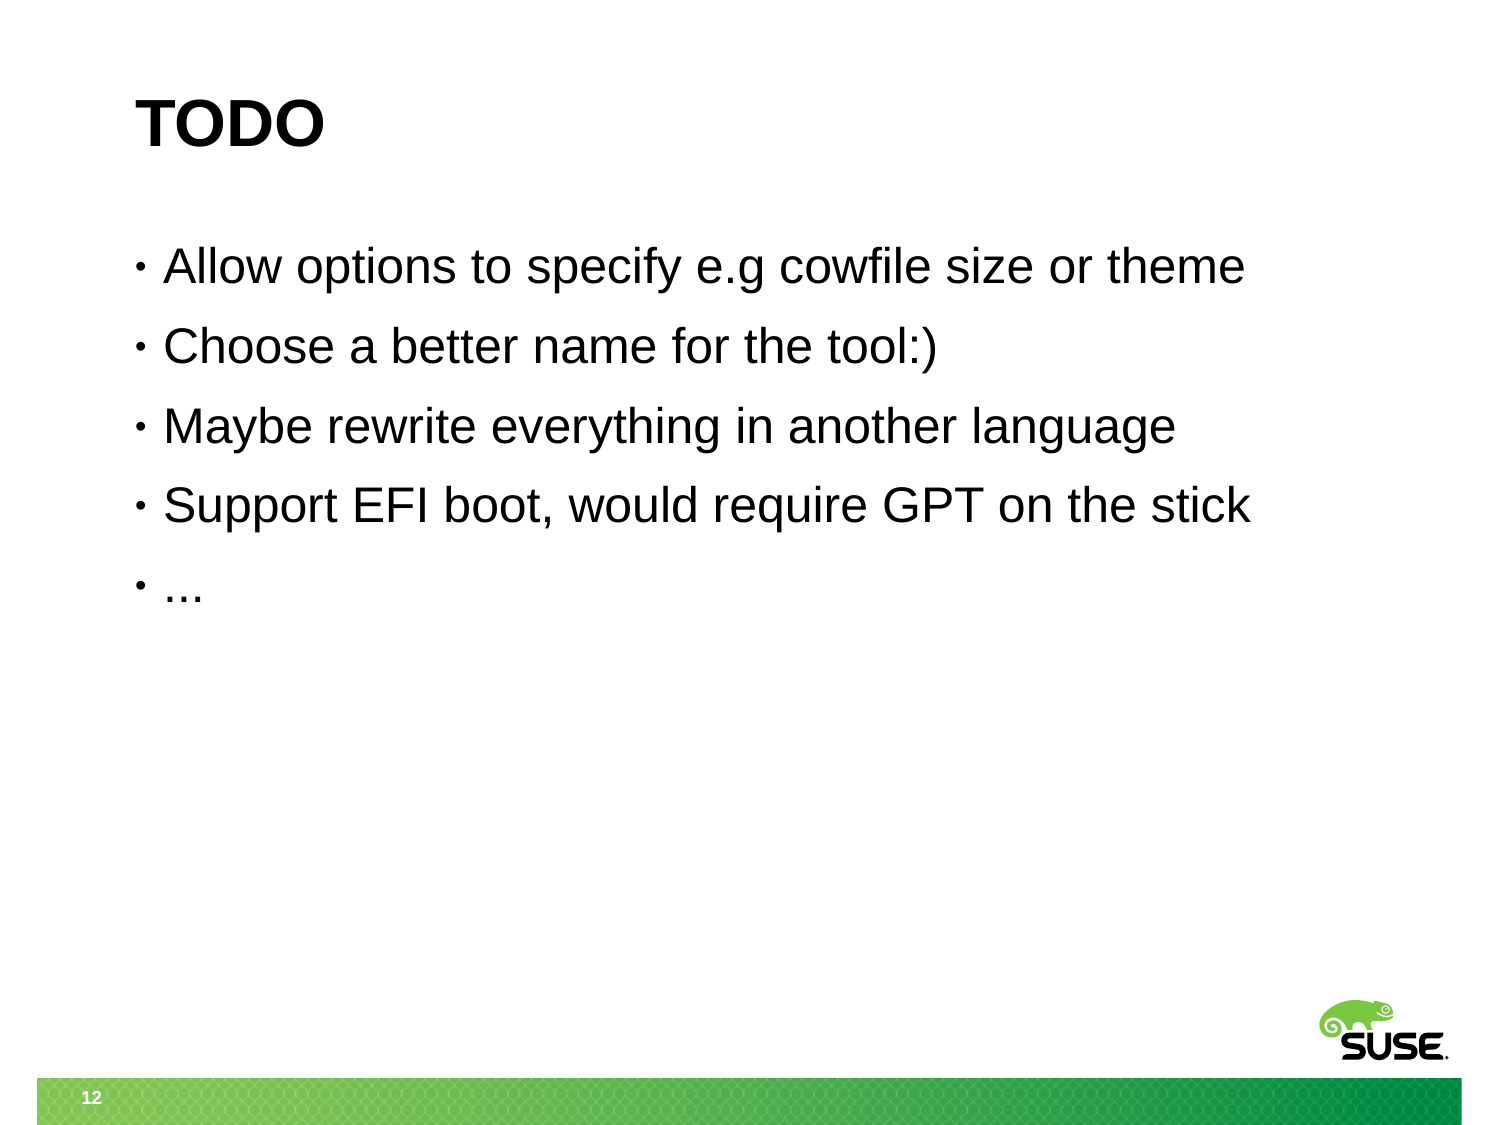

# TODO
Allow options to specify e.g cowfile size or theme
Choose a better name for the tool:)
Maybe rewrite everything in another language
Support EFI boot, would require GPT on the stick
...